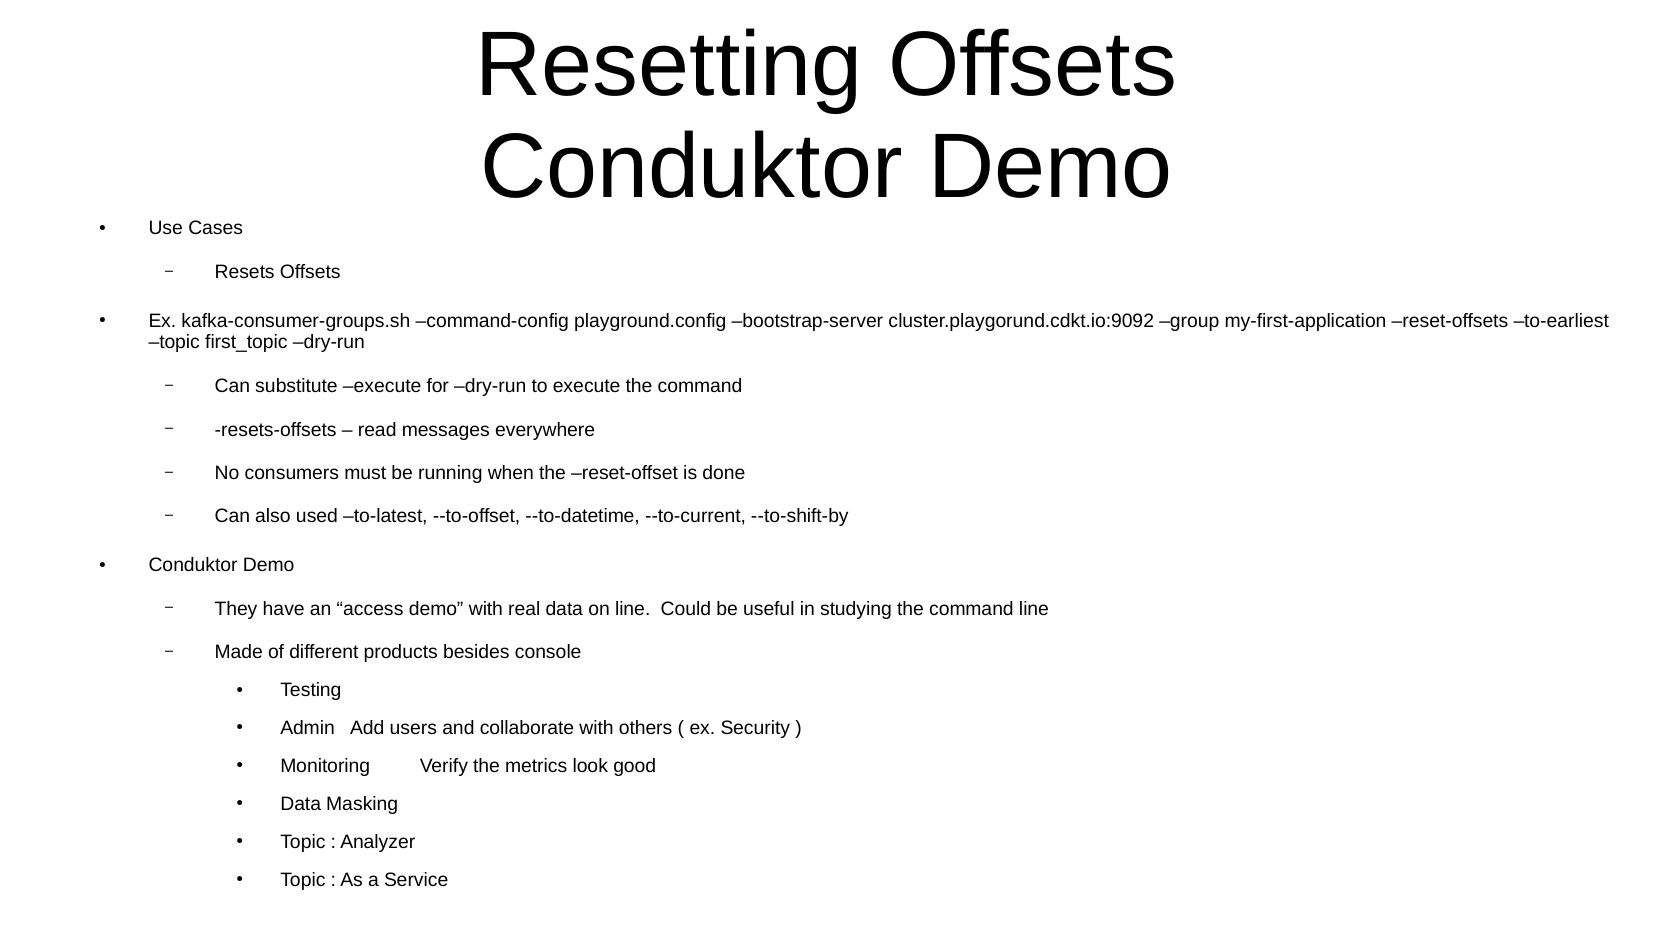

# Resetting Offsets Conduktor Demo
Use Cases
Resets Offsets
Ex. kafka-consumer-groups.sh –command-config playground.config –bootstrap-server cluster.playgorund.cdkt.io:9092 –group my-first-application –reset-offsets –to-earliest –topic first_topic –dry-run
Can substitute –execute for –dry-run to execute the command
-resets-offsets – read messages everywhere
No consumers must be running when the –reset-offset is done
Can also used –to-latest, --to-offset, --to-datetime, --to-current, --to-shift-by
Conduktor Demo
They have an “access demo” with real data on line. Could be useful in studying the command line
Made of different products besides console
Testing
Admin 			Add users and collaborate with others ( ex. Security )
Monitoring			Verify the metrics look good
Data Masking
Topic : Analyzer
Topic : As a Service